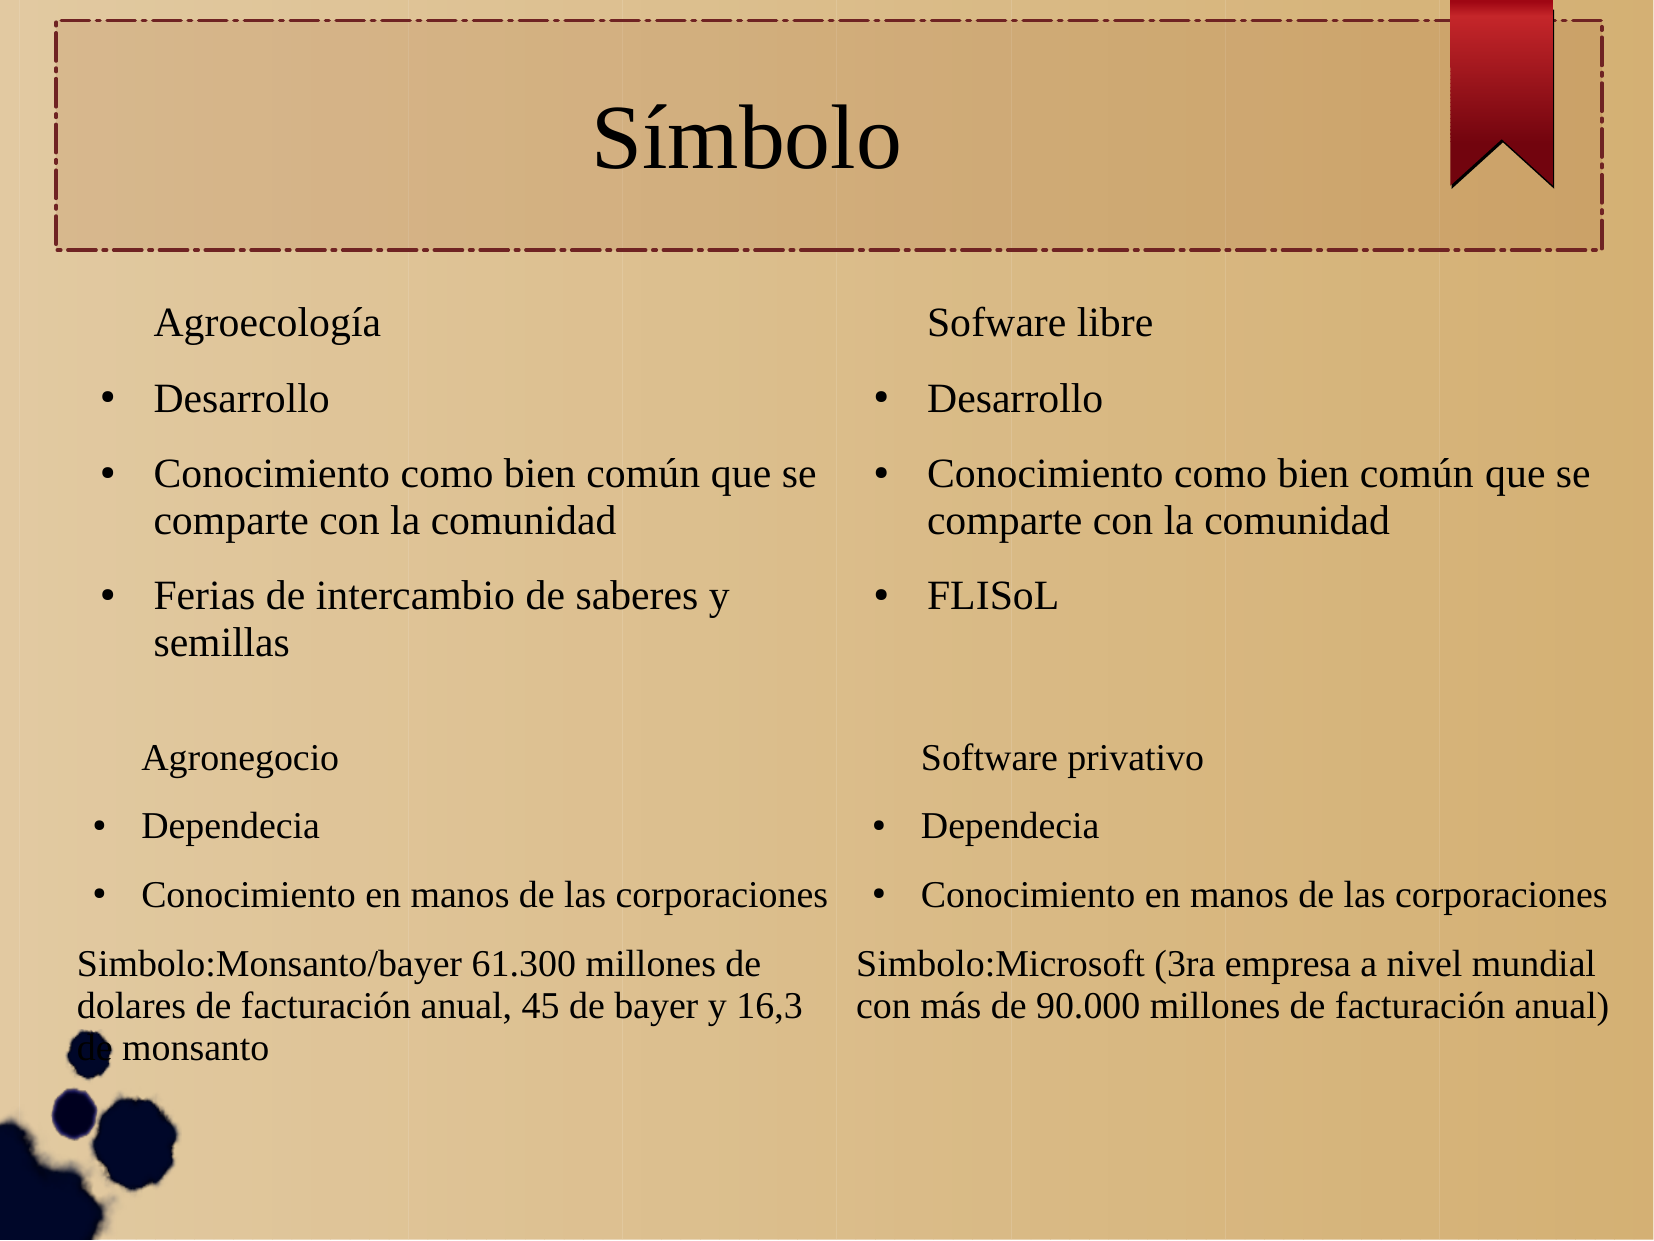

# Símbolo
Agroecología
Desarrollo
Conocimiento como bien común que se comparte con la comunidad
Ferias de intercambio de saberes y semillas
Sofware libre
Desarrollo
Conocimiento como bien común que se comparte con la comunidad
FLISoL
Agronegocio
Dependecia
Conocimiento en manos de las corporaciones
Simbolo:Monsanto/bayer 61.300 millones de dolares de facturación anual, 45 de bayer y 16,3 de monsanto
Software privativo
Dependecia
Conocimiento en manos de las corporaciones
Simbolo:Microsoft (3ra empresa a nivel mundial con más de 90.000 millones de facturación anual)